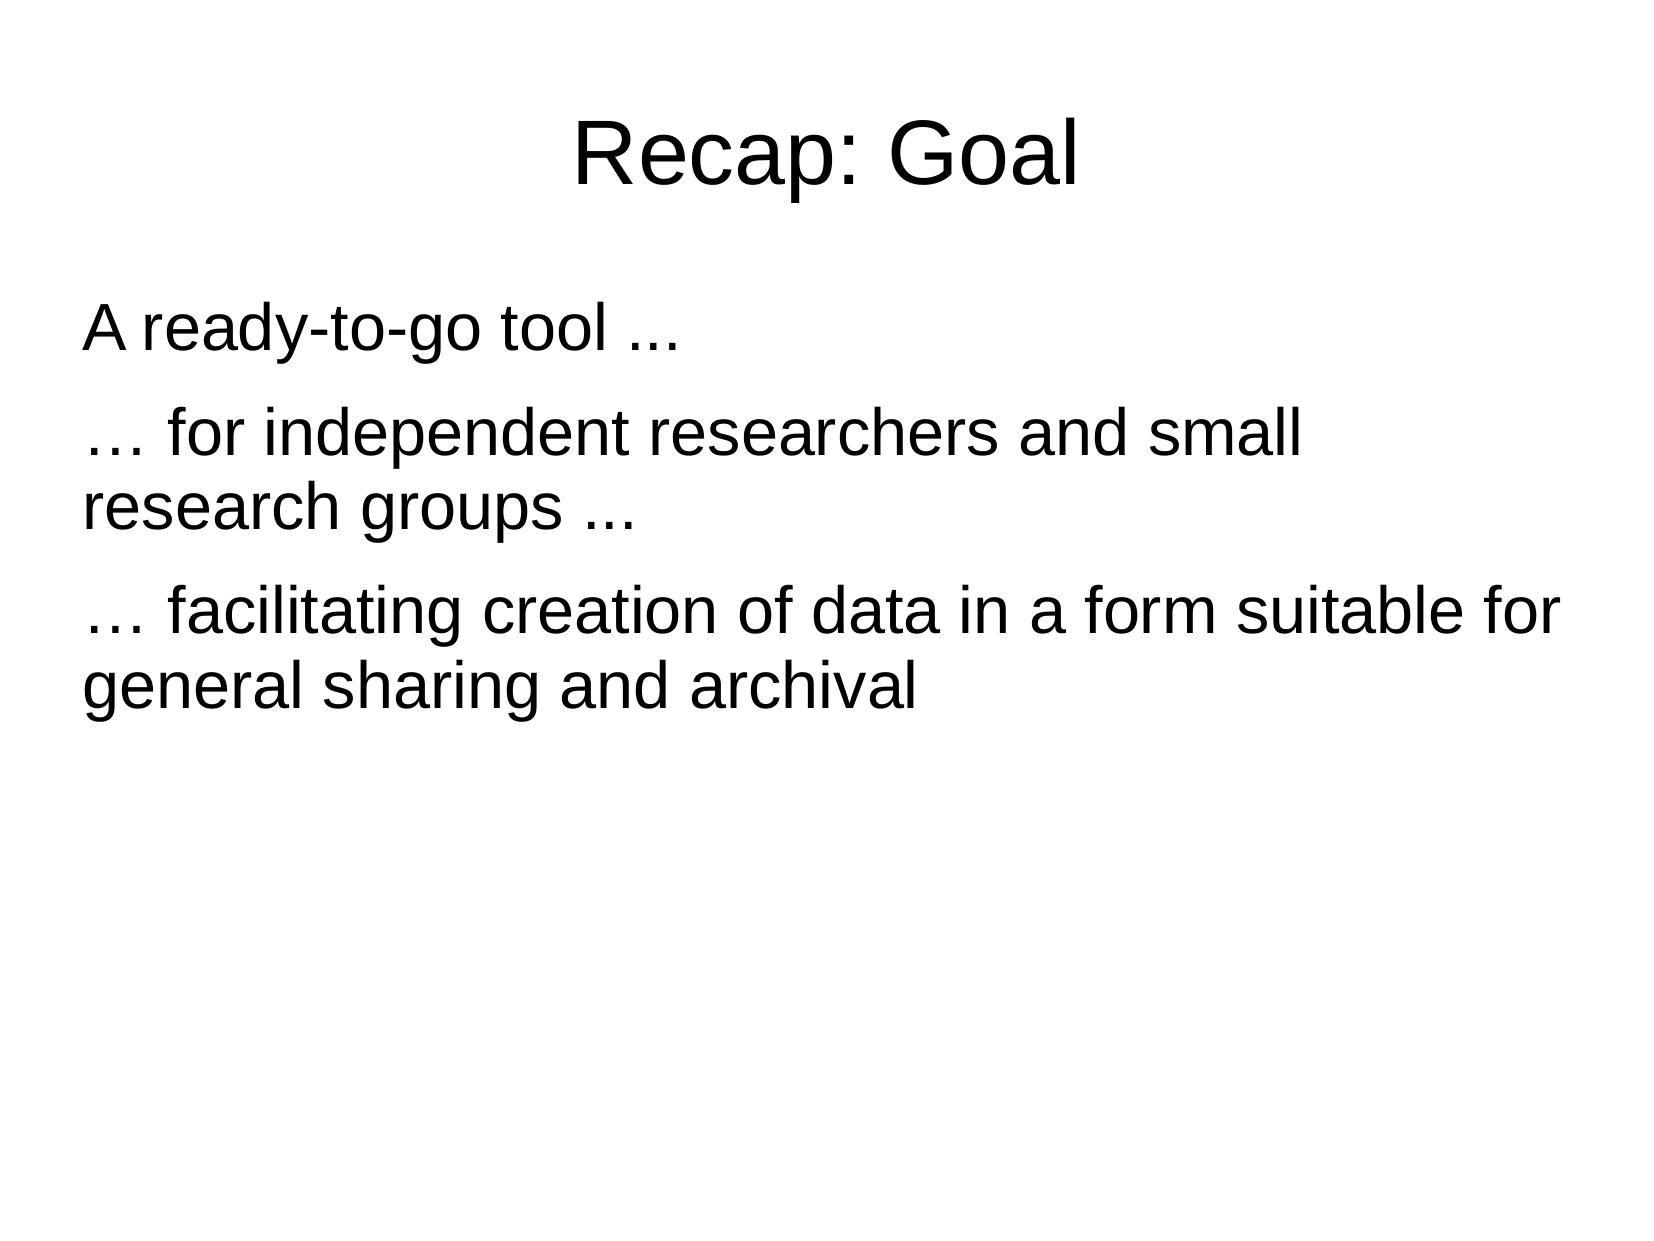

# Recap: Goal
A ready-to-go tool ...
… for independent researchers and small research groups ...
… facilitating creation of data in a form suitable for general sharing and archival